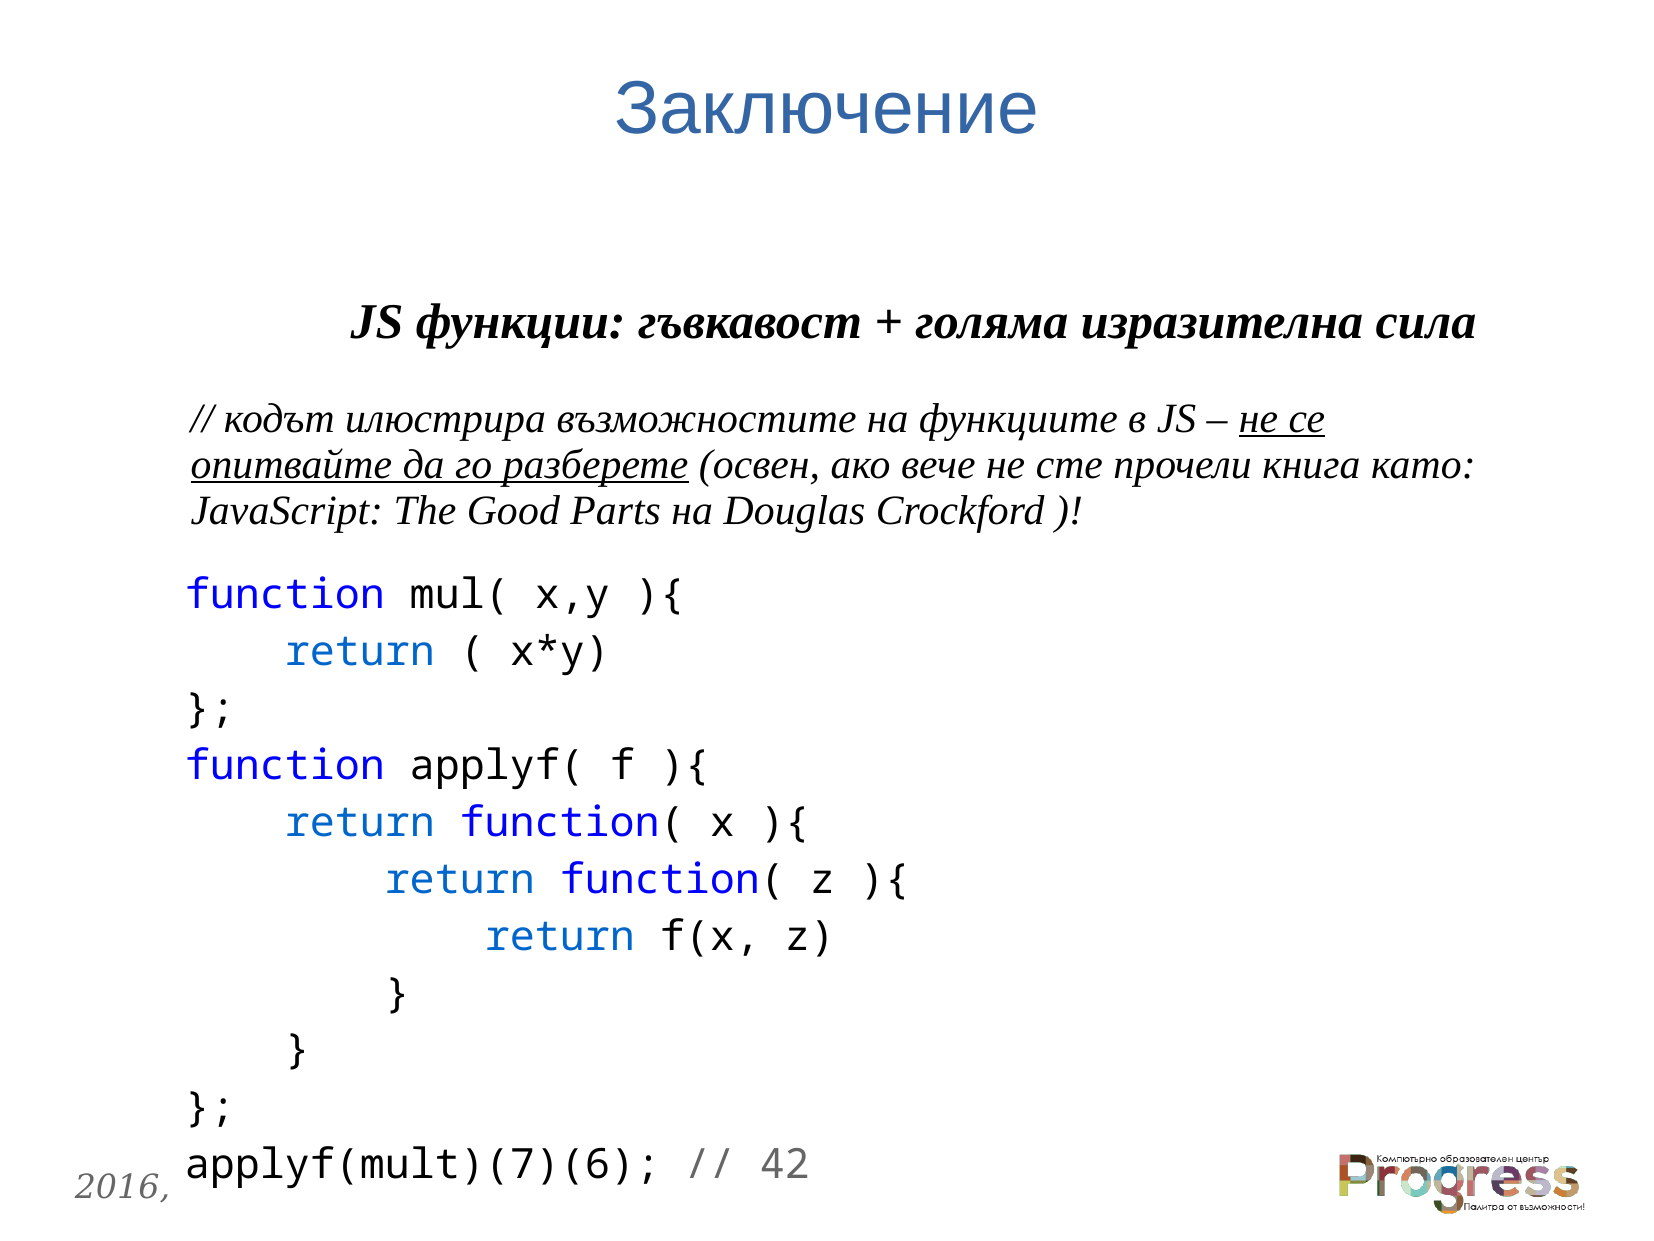

# Заключение
 JS функции: гъвкавост + голяма изразителна сила
// кодът илюстрира възможностите на функциите в JS – не се опитвайте да го разберете (освен, ако вече не сте прочели книга като: JavaScript: The Good Parts на Douglas Crockford )!
function mul( x,y ){
 return ( x*y)
};
function applyf( f ){
 return function( x ){
 return function( z ){
 return f(x, z)
 }
 }
};
applyf(mult)(7)(6); // 42